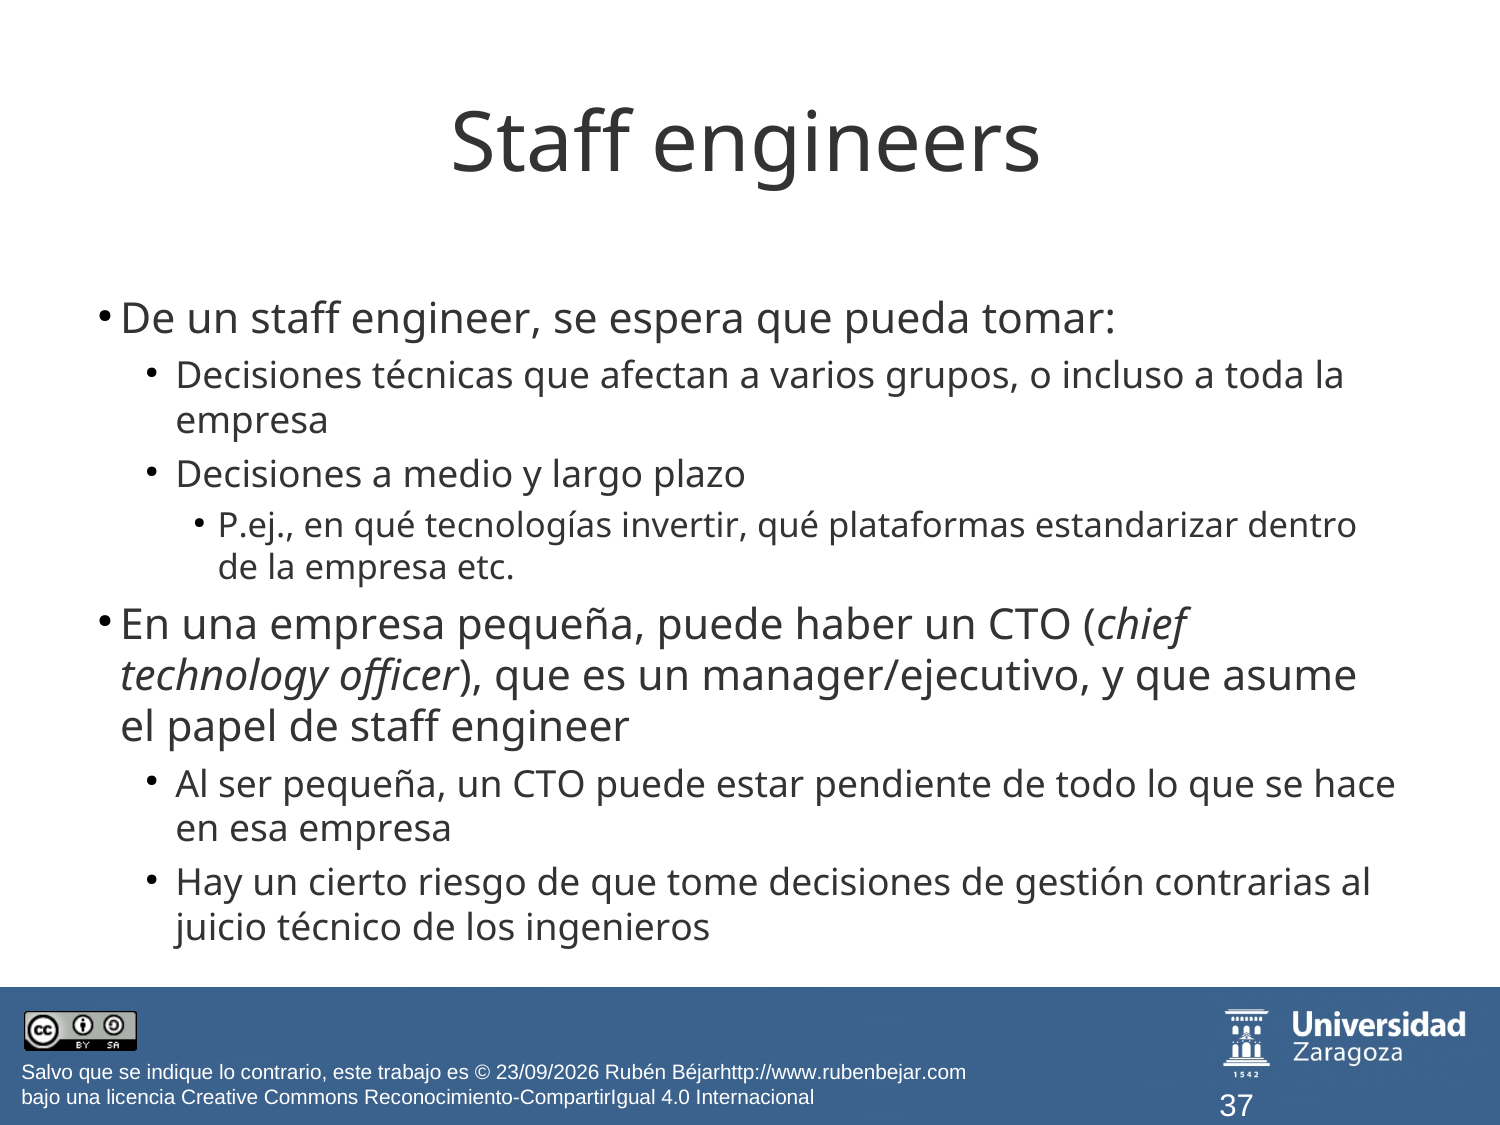

# Staff engineers
De un staff engineer, se espera que pueda tomar:
Decisiones técnicas que afectan a varios grupos, o incluso a toda la empresa
Decisiones a medio y largo plazo
P.ej., en qué tecnologías invertir, qué plataformas estandarizar dentro de la empresa etc.
En una empresa pequeña, puede haber un CTO (chief technology officer), que es un manager/ejecutivo, y que asume el papel de staff engineer
Al ser pequeña, un CTO puede estar pendiente de todo lo que se hace en esa empresa
Hay un cierto riesgo de que tome decisiones de gestión contrarias al juicio técnico de los ingenieros